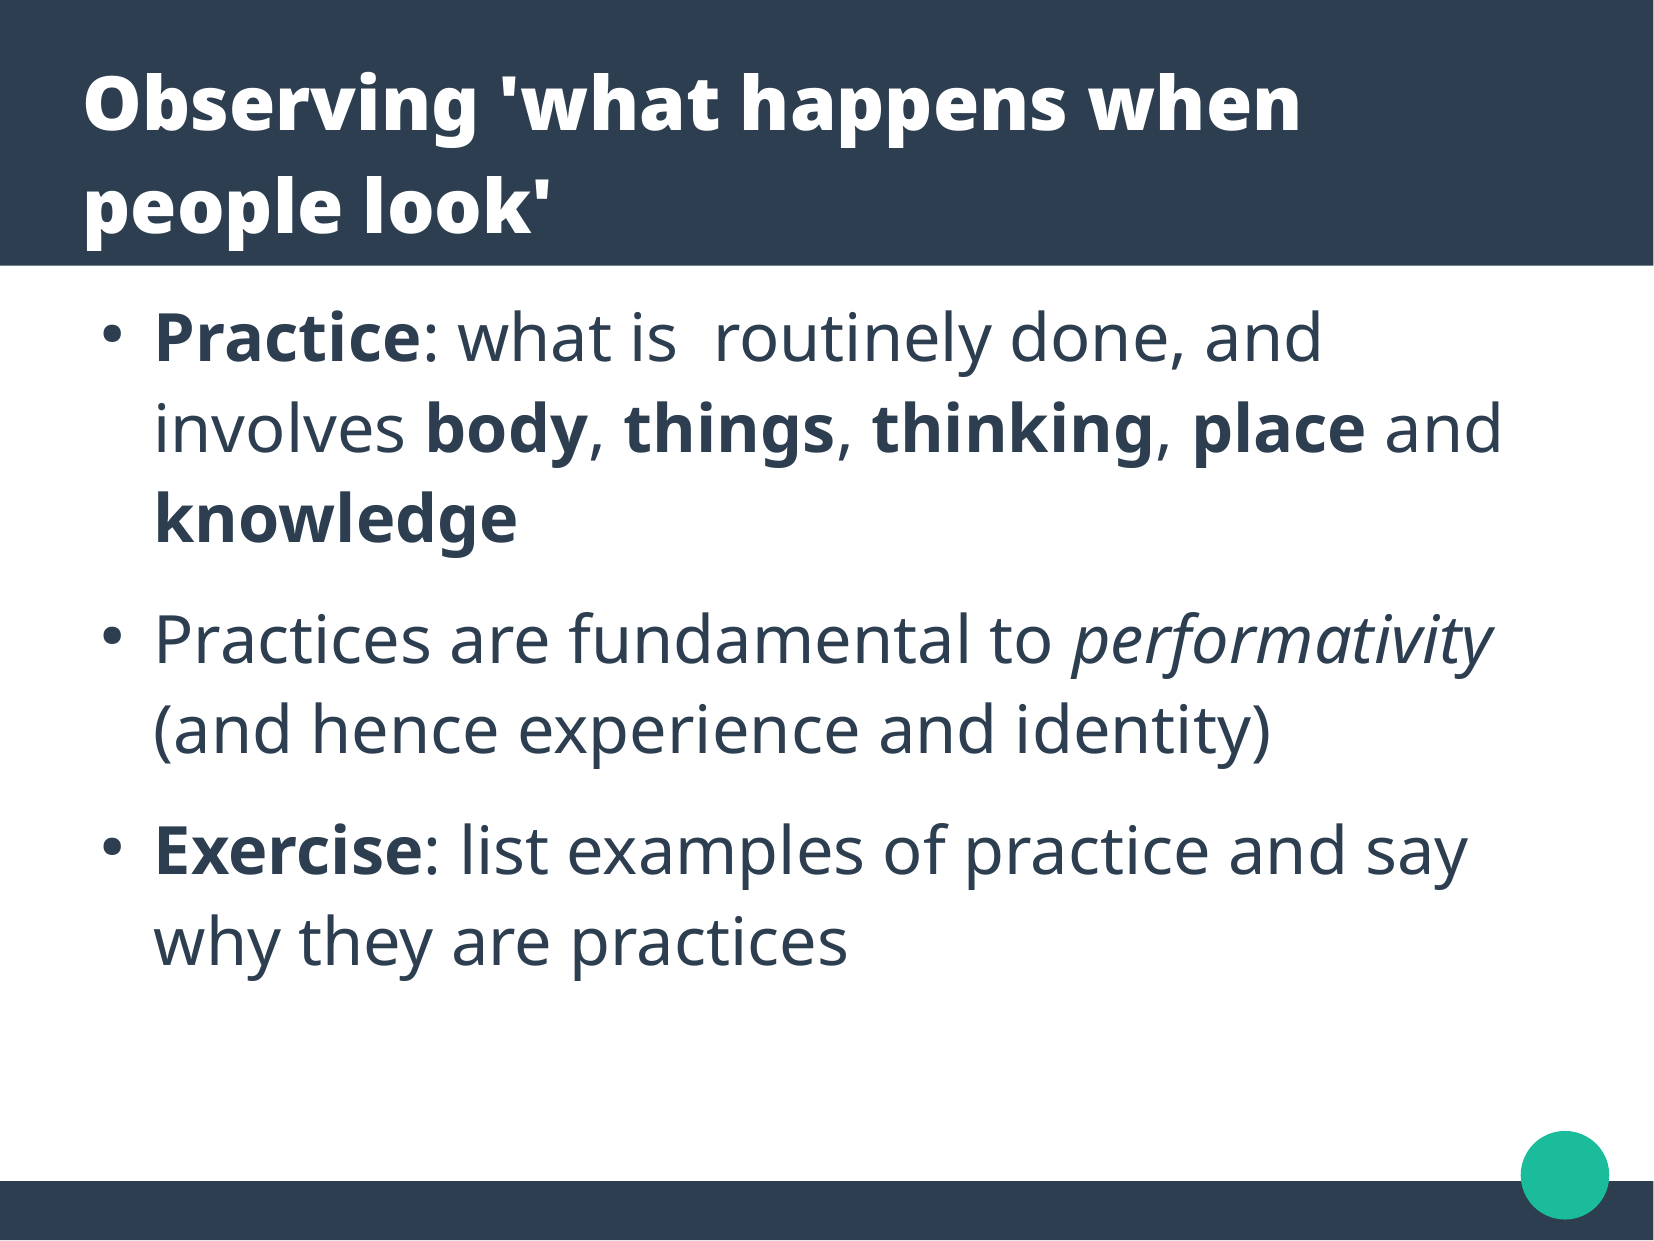

# Observing 'what happens when people look'
Practice: what is routinely done, and involves body, things, thinking, place and knowledge
Practices are fundamental to performativity (and hence experience and identity)
Exercise: list examples of practice and say why they are practices